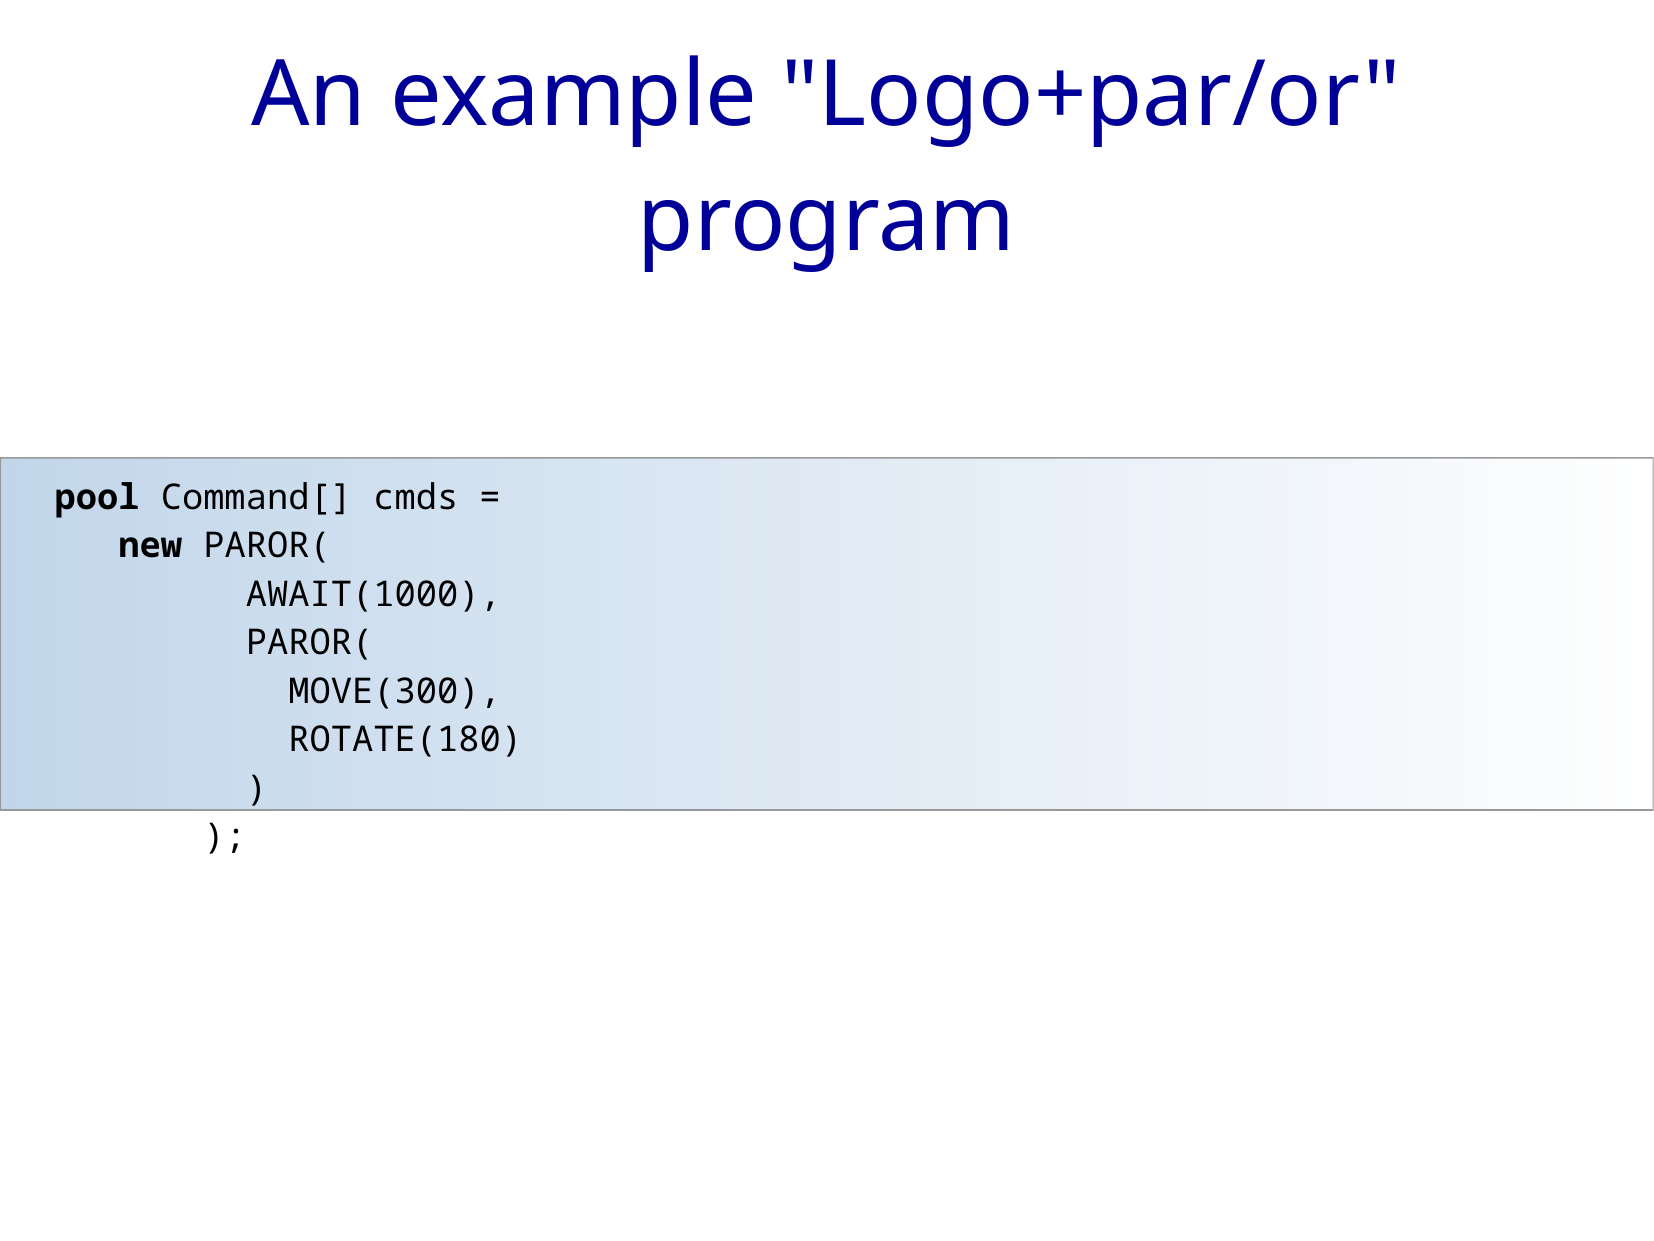

# An example "Logo+par/or" program
pool Command[] cmds =
 new PAROR(
 AWAIT(1000),
 PAROR(
 MOVE(300),
 ROTATE(180)
 )
 );